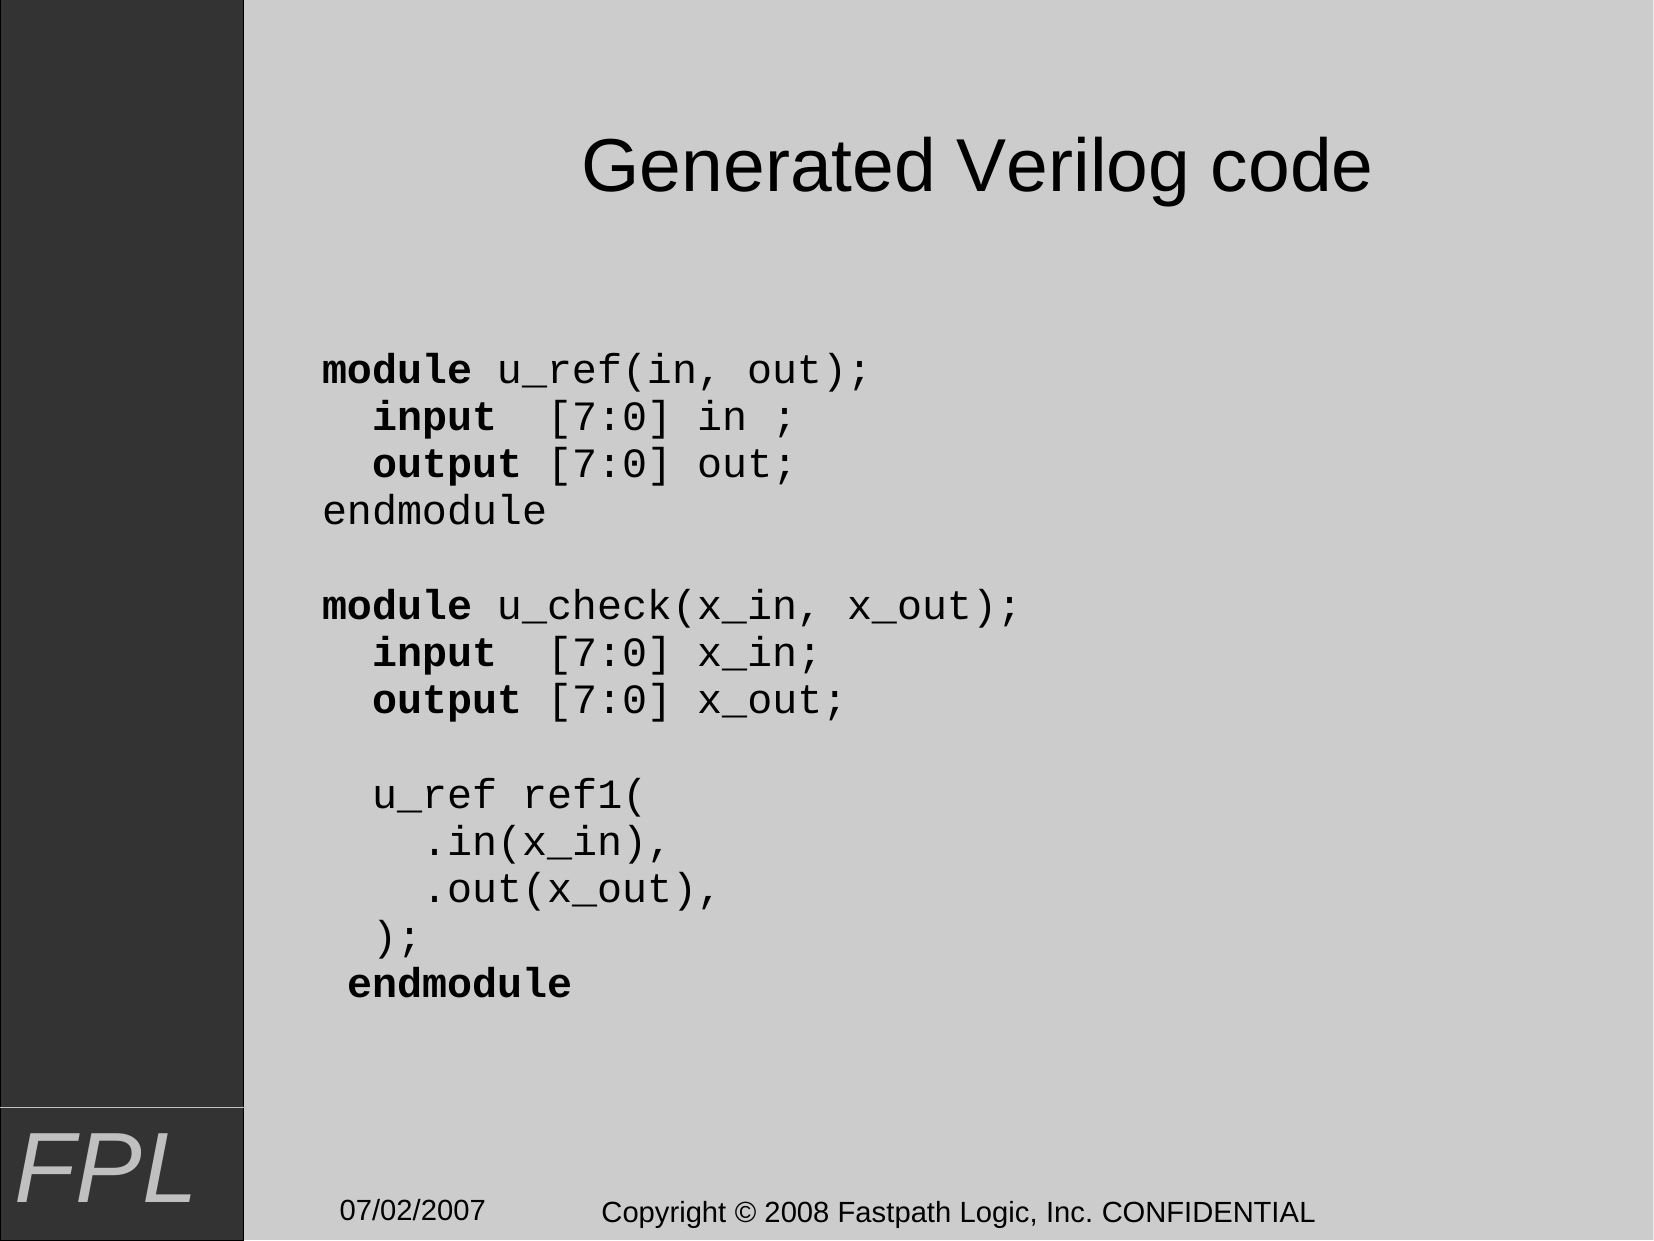

# Generated Verilog code
module u_ref(in, out);
 input [7:0] in ;
 output [7:0] out;
endmodule
module u_check(x_in, x_out);
 input [7:0] x_in;
 output [7:0] x_out;
 u_ref ref1(
 .in(x_in),
 .out(x_out),
 );
 endmodule
07/02/2007
© 2007 FASTPATH LOGIC INC.